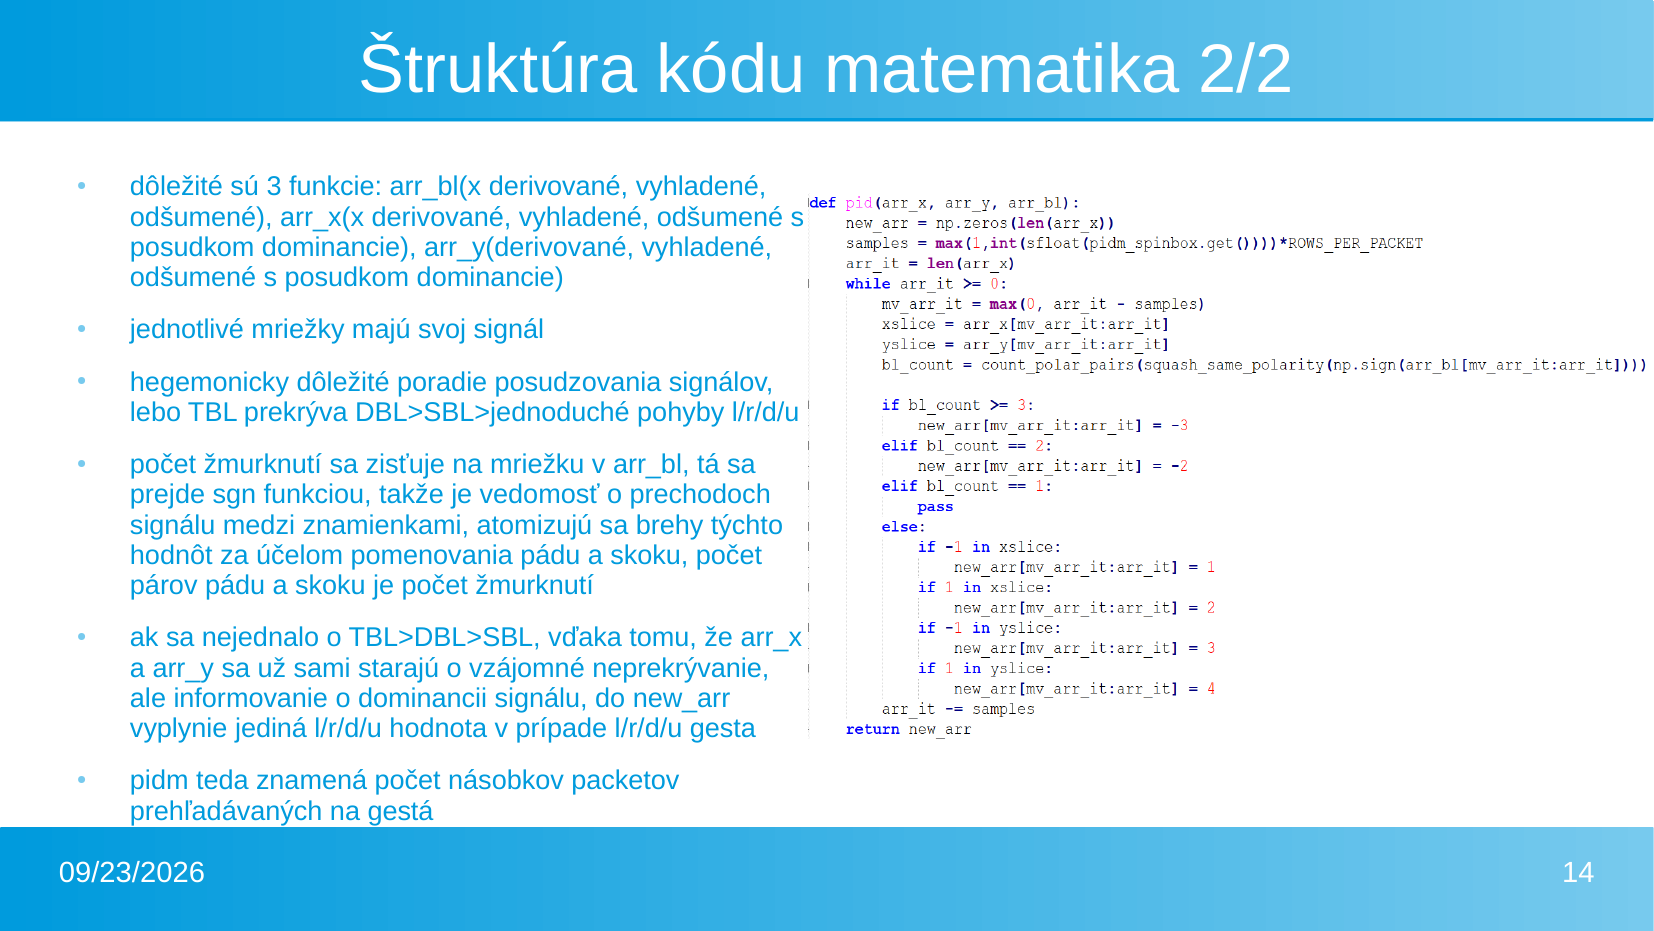

# Štruktúra kódu matematika 2/2
dôležité sú 3 funkcie: arr_bl(x derivované, vyhladené, odšumené), arr_x(x derivované, vyhladené, odšumené s posudkom dominancie), arr_y(derivované, vyhladené, odšumené s posudkom dominancie)
jednotlivé mriežky majú svoj signál
hegemonicky dôležité poradie posudzovania signálov, lebo TBL prekrýva DBL>SBL>jednoduché pohyby l/r/d/u
počet žmurknutí sa zisťuje na mriežku v arr_bl, tá sa prejde sgn funkciou, takže je vedomosť o prechodoch signálu medzi znamienkami, atomizujú sa brehy týchto hodnôt za účelom pomenovania pádu a skoku, počet párov pádu a skoku je počet žmurknutí
ak sa nejednalo o TBL>DBL>SBL, vďaka tomu, že arr_x a arr_y sa už sami starajú o vzájomné neprekrývanie, ale informovanie o dominancii signálu, do new_arr vyplynie jediná l/r/d/u hodnota v prípade l/r/d/u gesta
pidm teda znamená počet násobkov packetov prehľadávaných na gestá
14